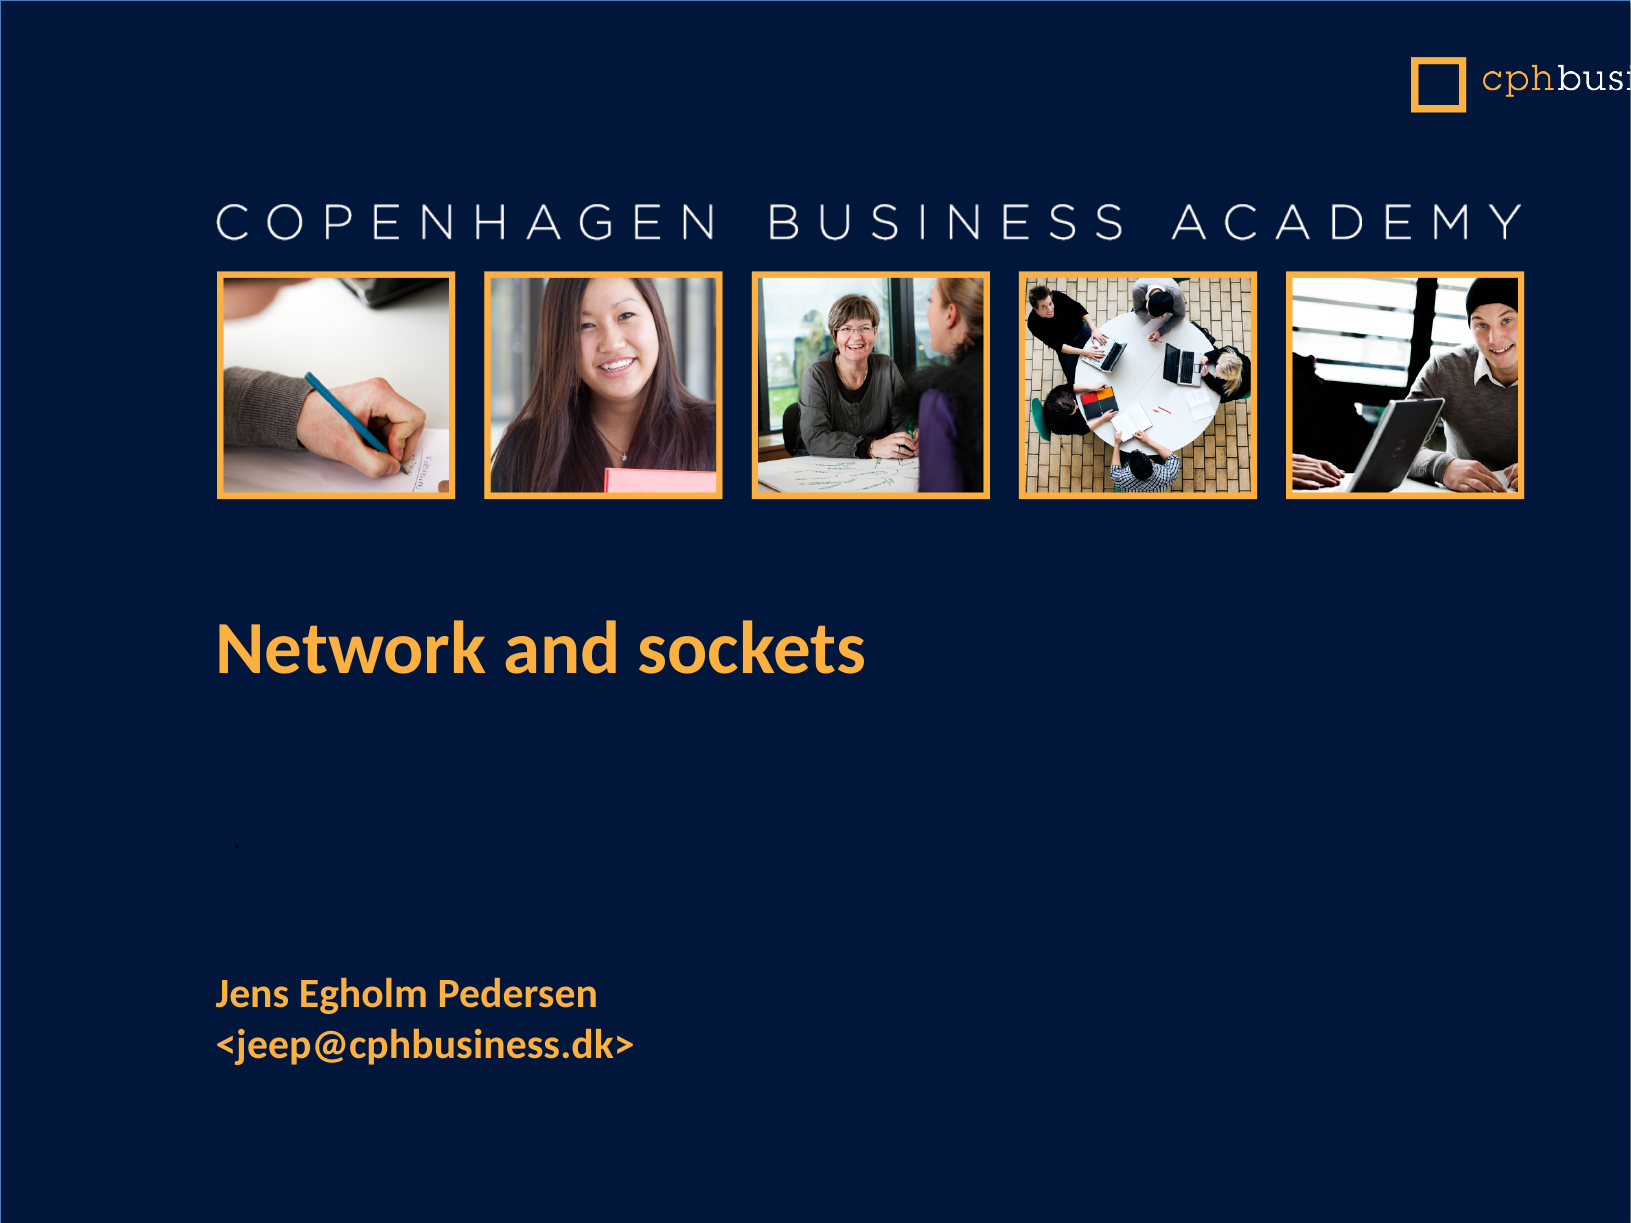

Network and sockets
.
Jens Egholm Pedersen
<jeep@cphbusiness.dk>